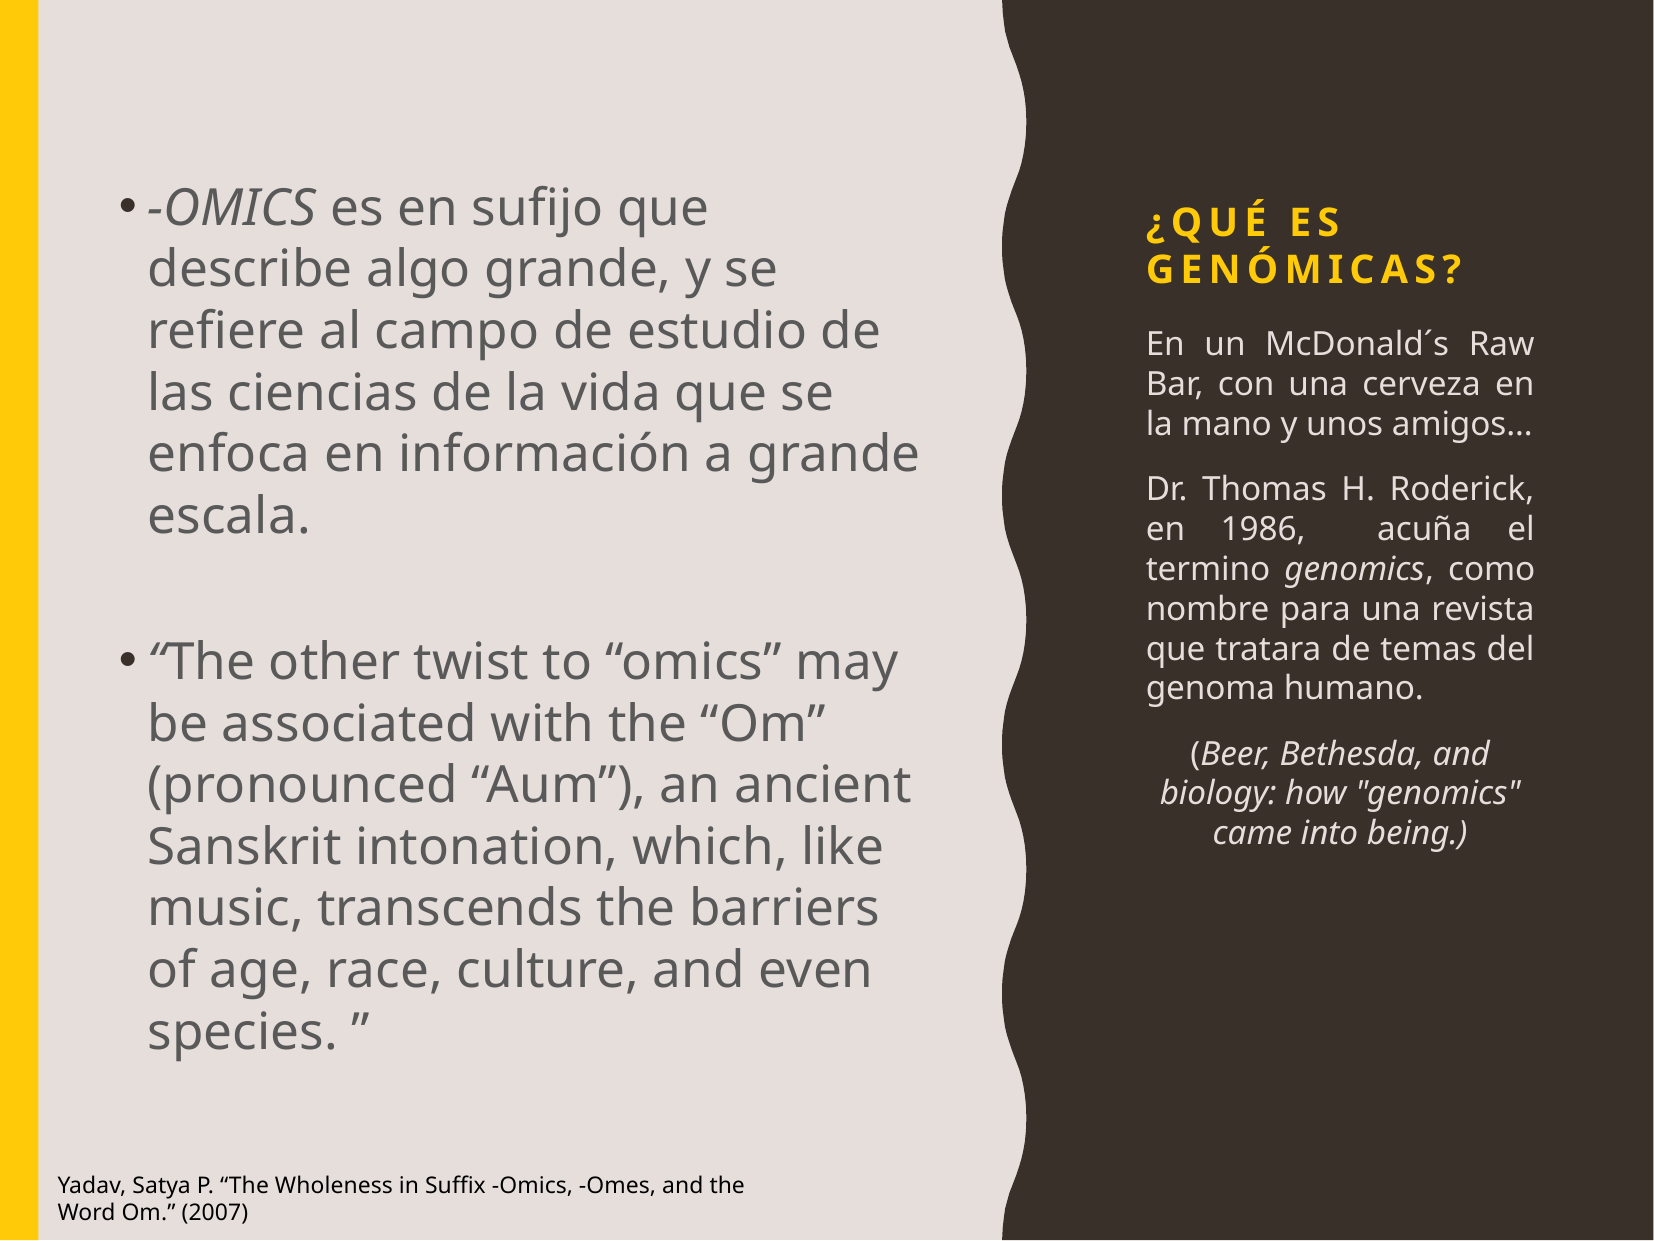

# ¿qué es genómicas?
-OMICS es en sufijo que describe algo grande, y se refiere al campo de estudio de las ciencias de la vida que se enfoca en información a grande escala.
“The other twist to “omics” may be associated with the “Om” (pronounced “Aum”), an ancient Sanskrit intonation, which, like music, transcends the barriers of age, race, culture, and even species. ”
En un McDonald´s Raw Bar, con una cerveza en la mano y unos amigos…
Dr. Thomas H. Roderick, en 1986, acuña el termino genomics, como nombre para una revista que tratara de temas del genoma humano.
(Beer, Bethesda, and biology: how "genomics" came into being.)
Yadav, Satya P. “The Wholeness in Suffix -Omics, -Omes, and the Word Om.” (2007)